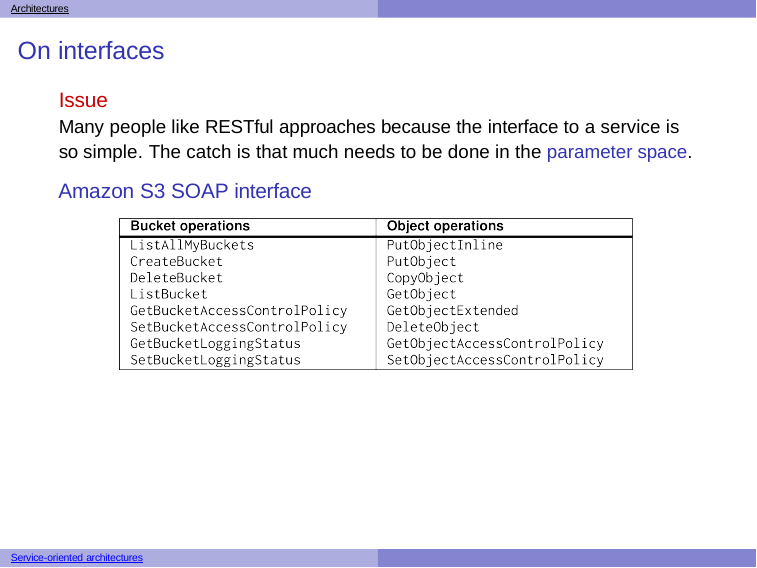

Architectures
# On interfaces
Issue
Many people like RESTful approaches because the interface to a service is so simple. The catch is that much needs to be done in the parameter space.
Amazon S3 SOAP interface
Service-oriented architectures